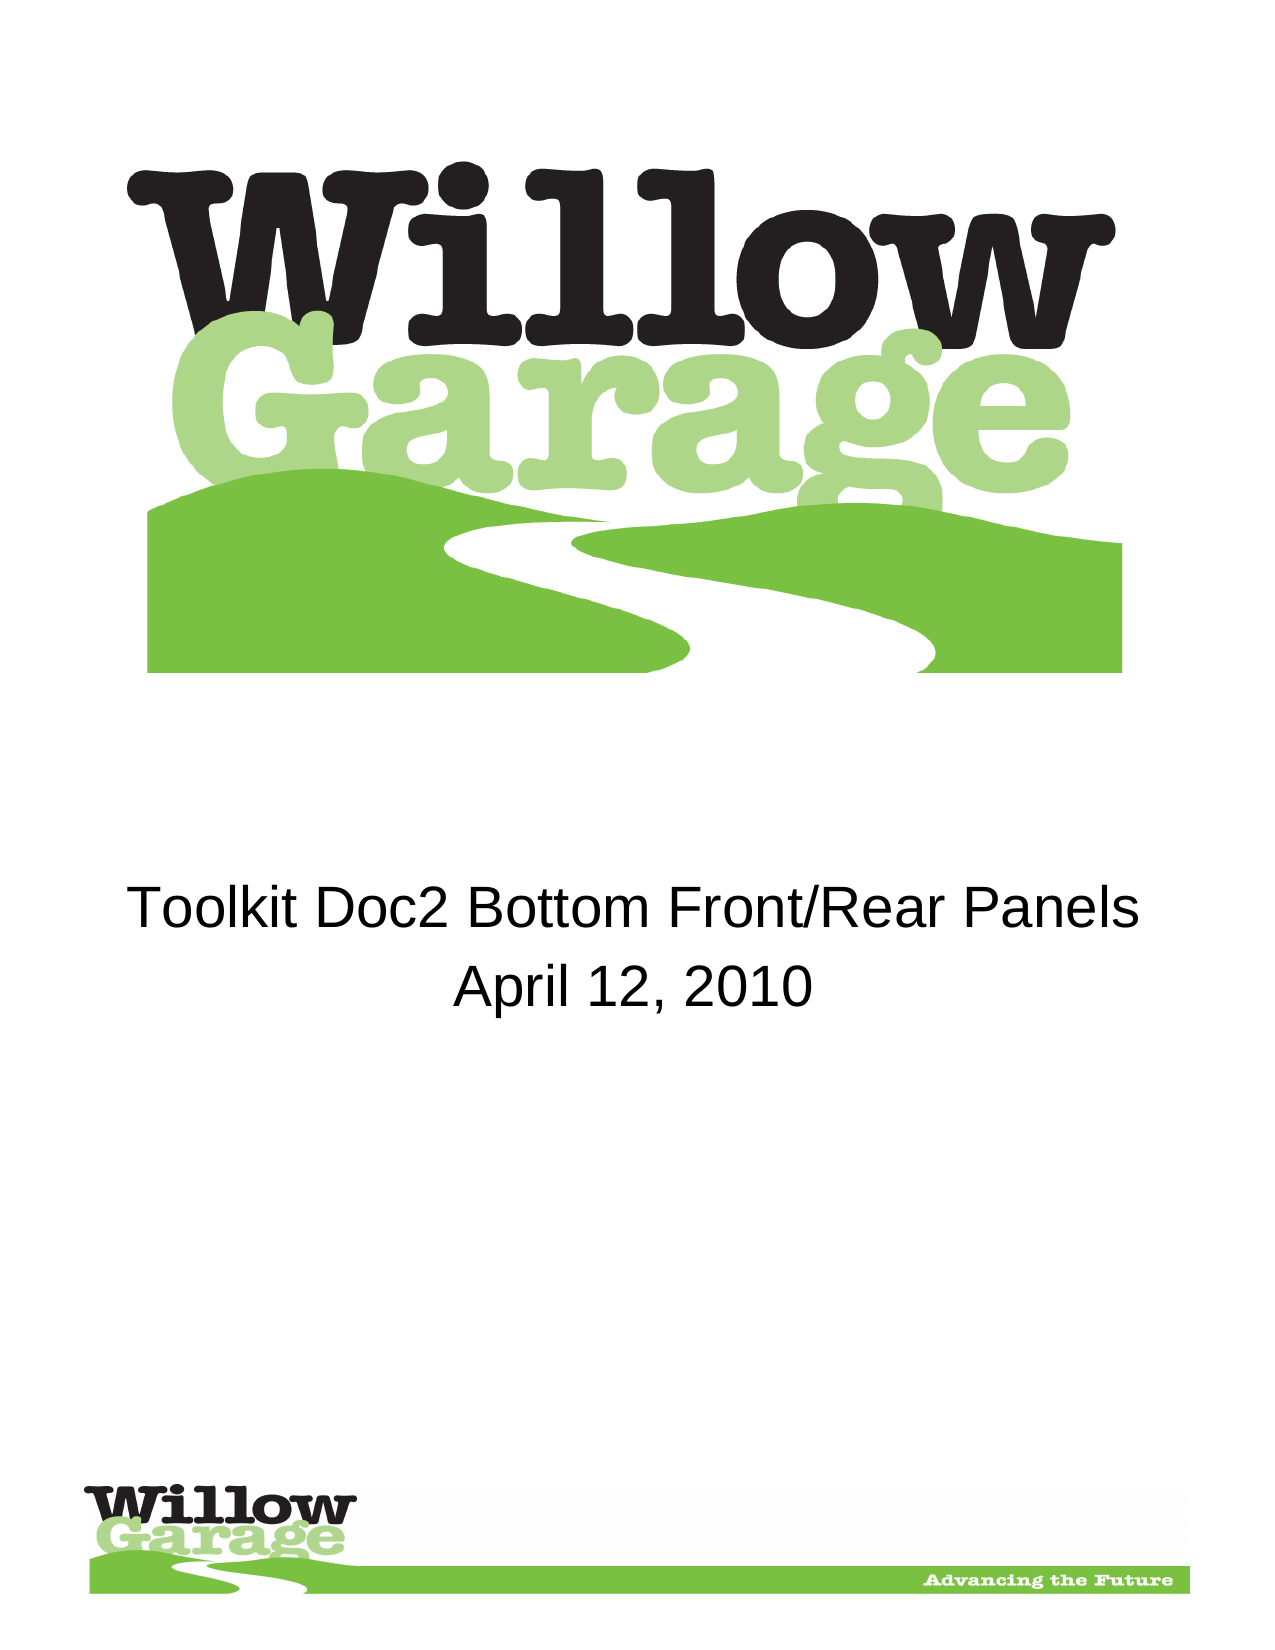

# Toolkit Doc2 Bottom Front/Rear Panels
April 12, 2010